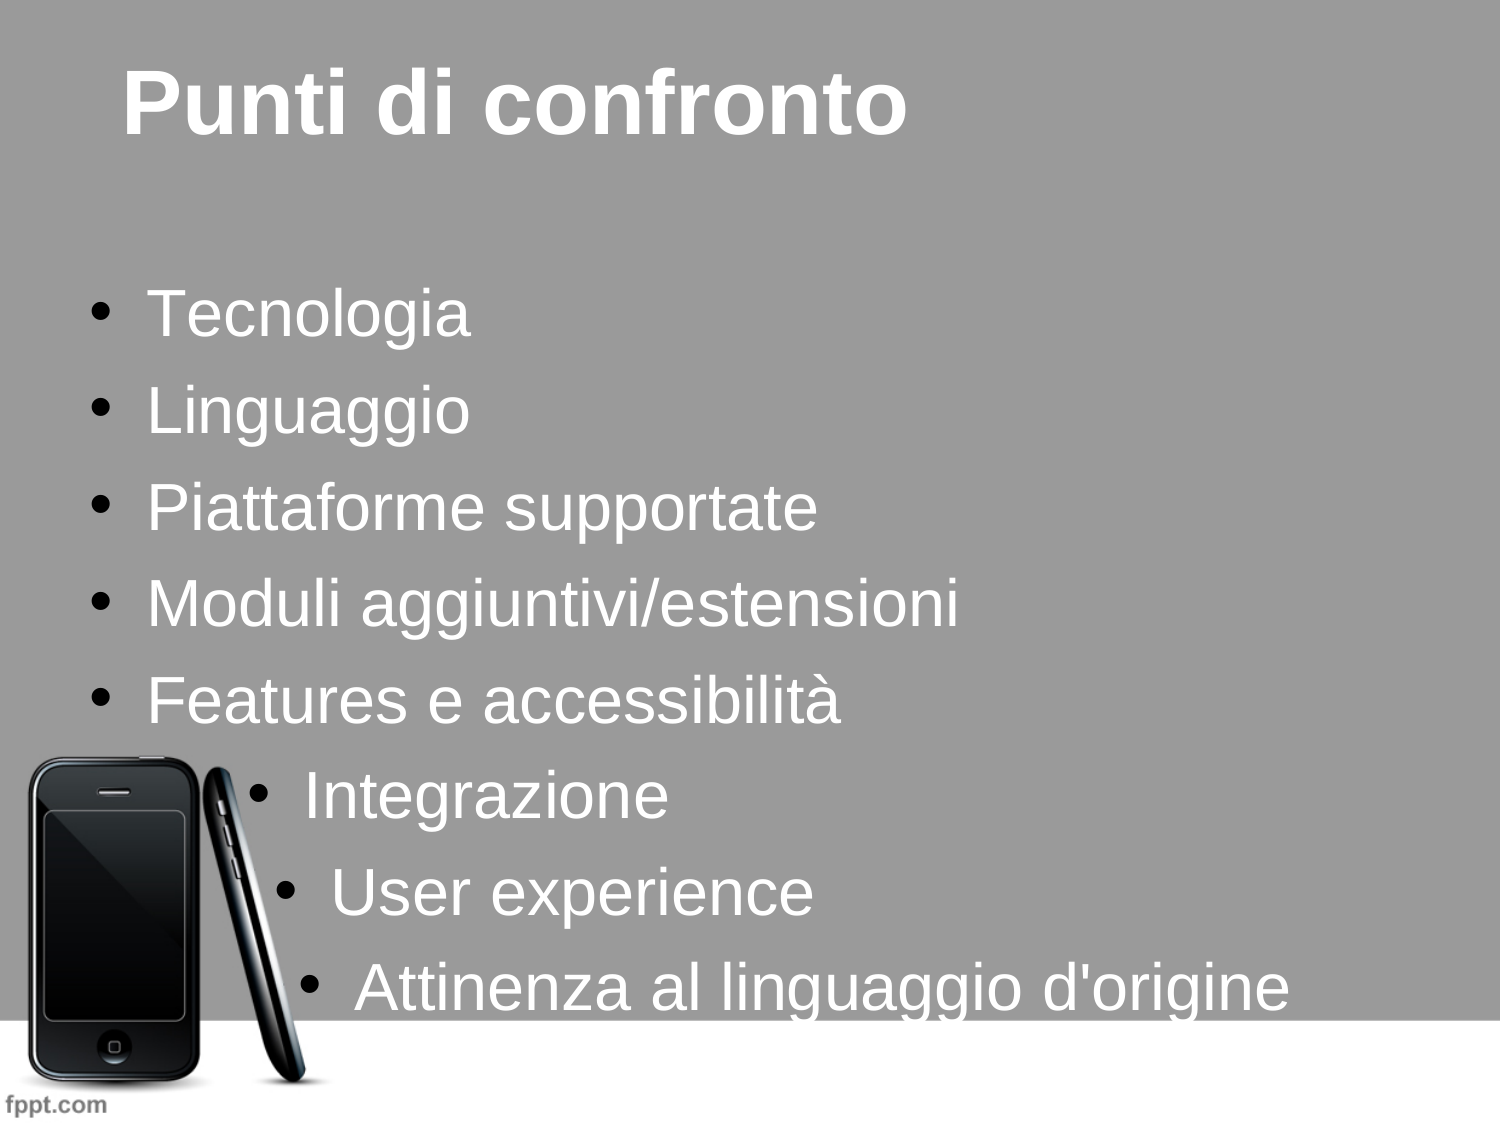

Punti di confronto
#
Tecnologia
Linguaggio
Piattaforme supportate
Moduli aggiuntivi/estensioni
Features e accessibilità
Integrazione
User experience
Attinenza al linguaggio d'origine